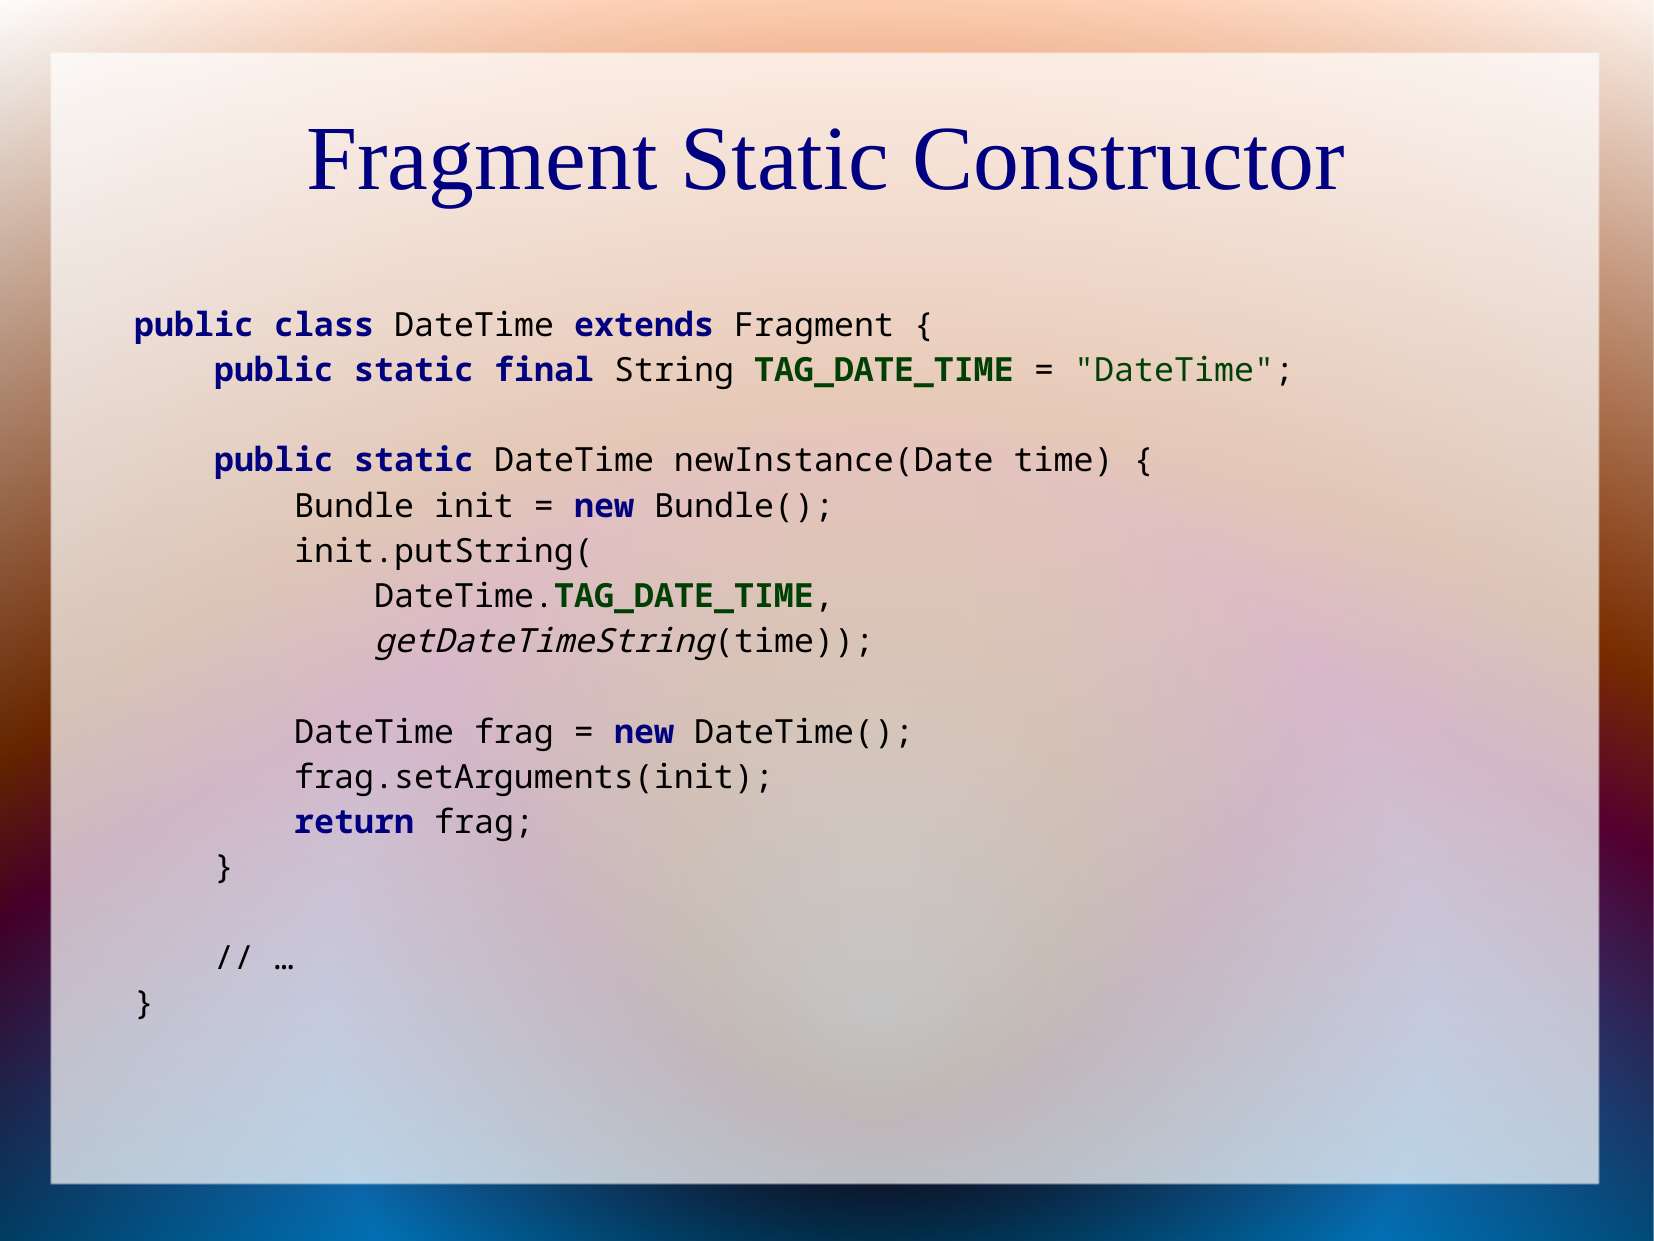

# Fragment Static Constructor
public class DateTime extends Fragment {
 public static final String TAG_DATE_TIME = "DateTime";
 public static DateTime newInstance(Date time) {
 Bundle init = new Bundle();
 init.putString(
 DateTime.TAG_DATE_TIME,
 getDateTimeString(time));
 DateTime frag = new DateTime();
 frag.setArguments(init);
 return frag;
 }
 // …
}